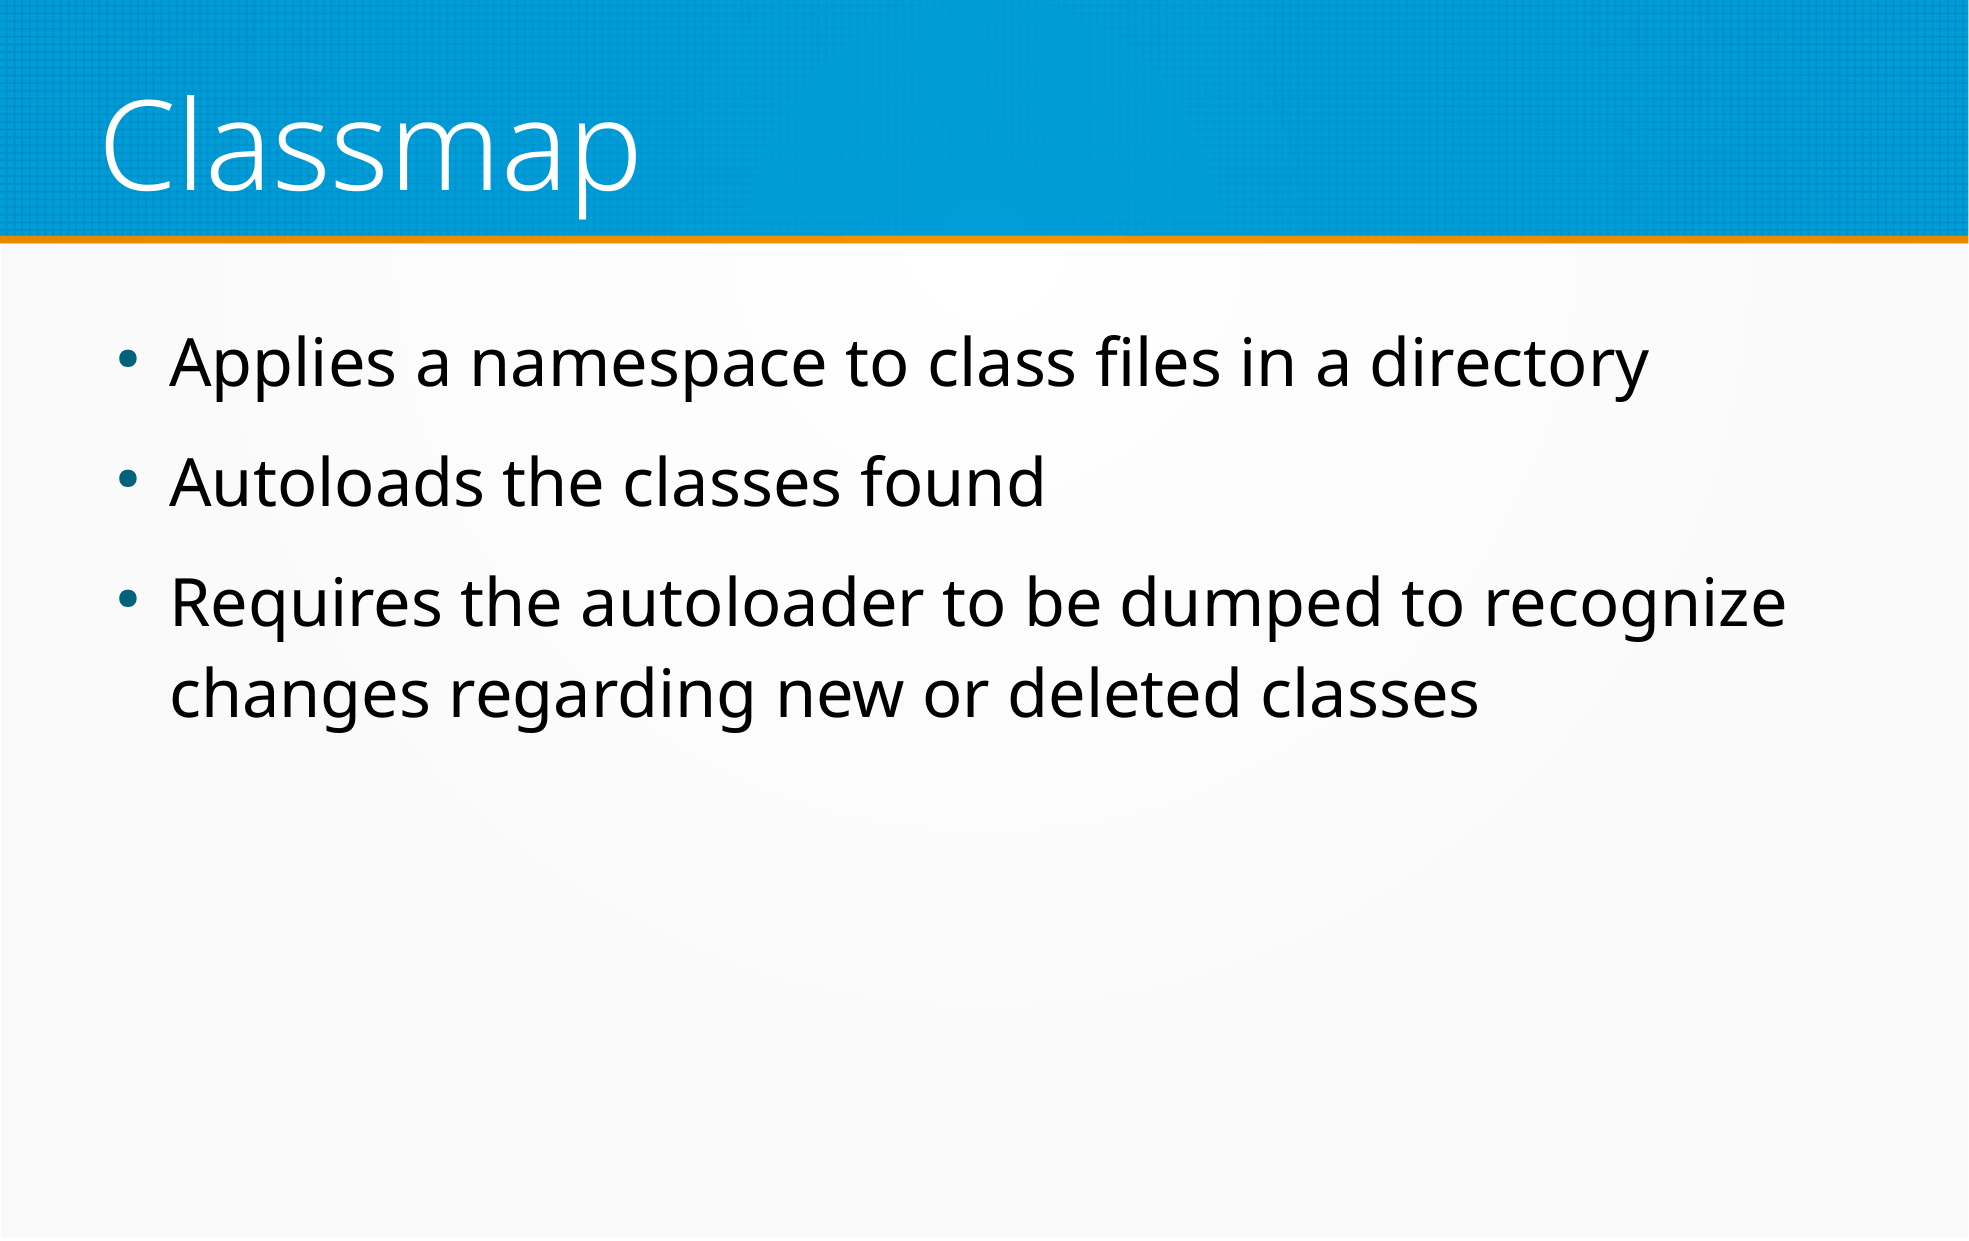

# Classmap
Applies a namespace to class files in a directory
Autoloads the classes found
Requires the autoloader to be dumped to recognize changes regarding new or deleted classes